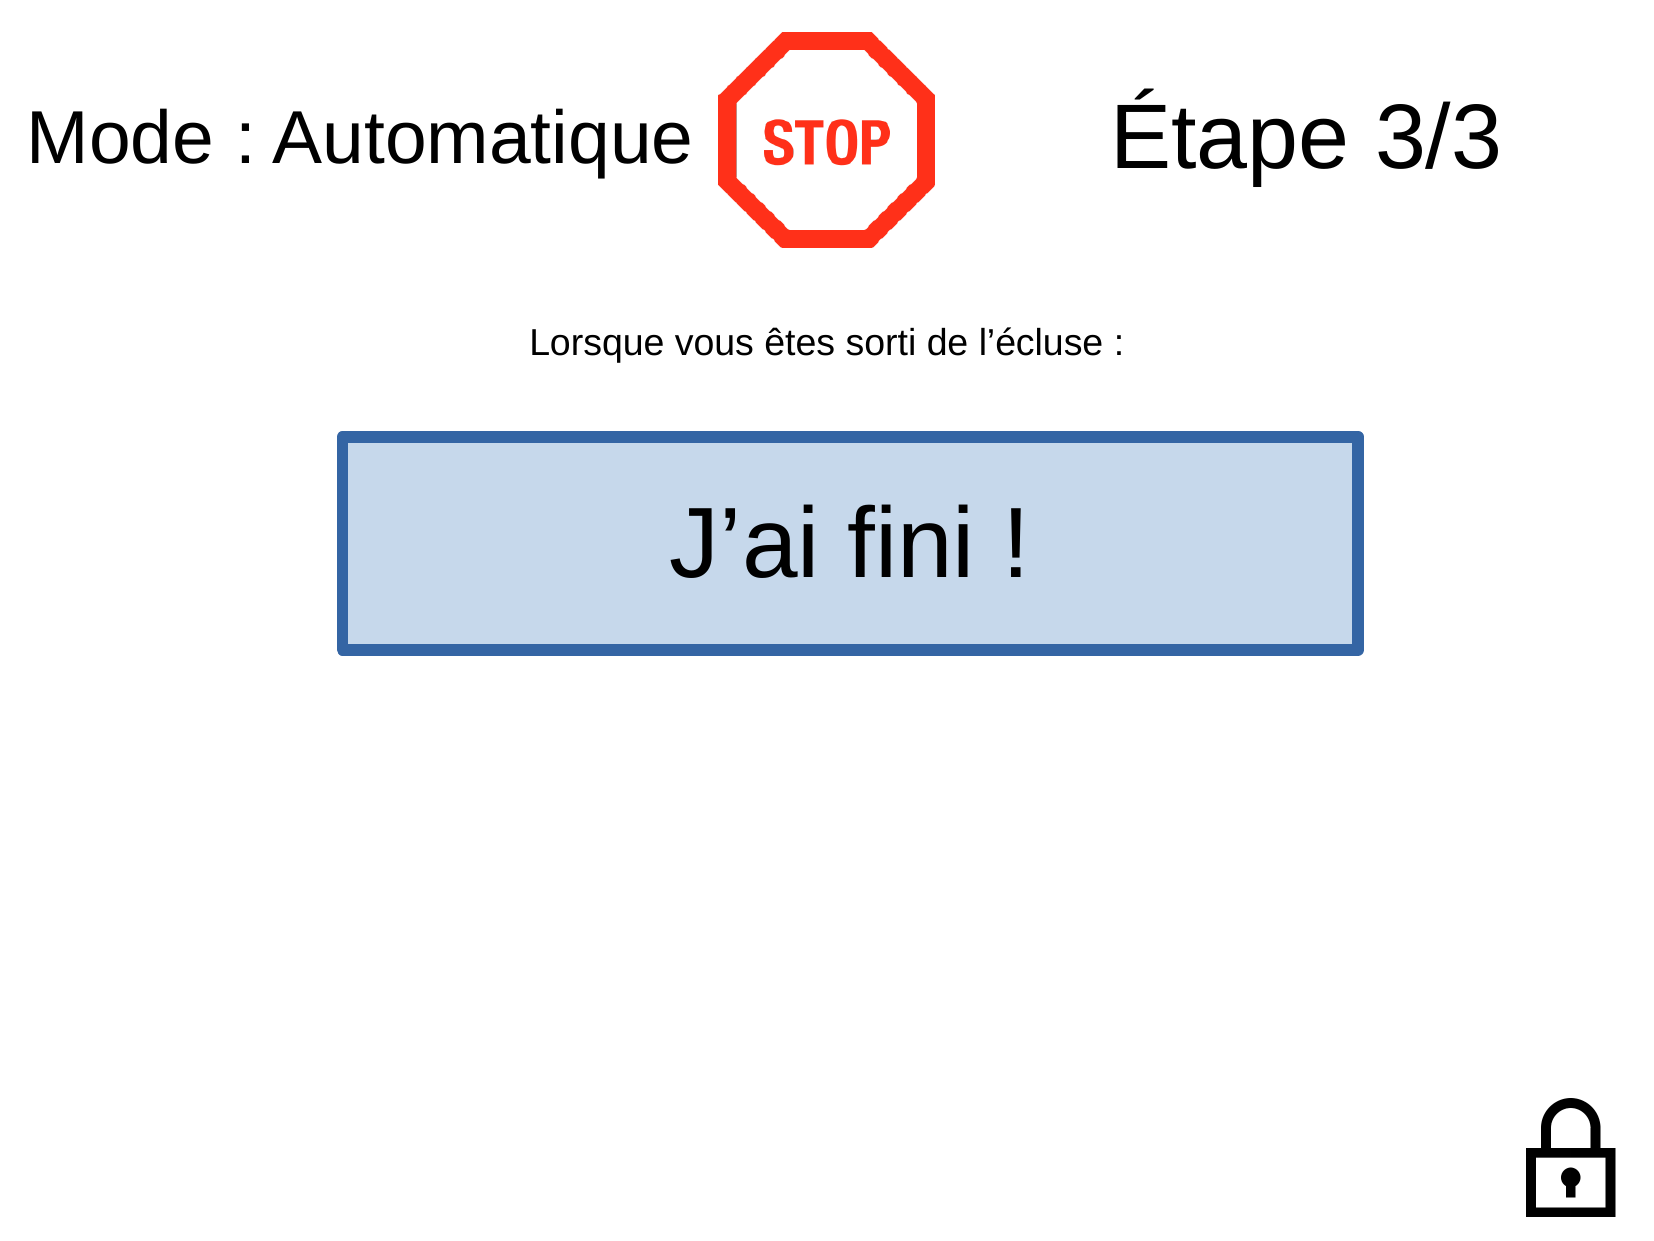

Étape 3/3
Mode : Automatique
Lorsque vous êtes sorti de l’écluse :
J’ai fini !